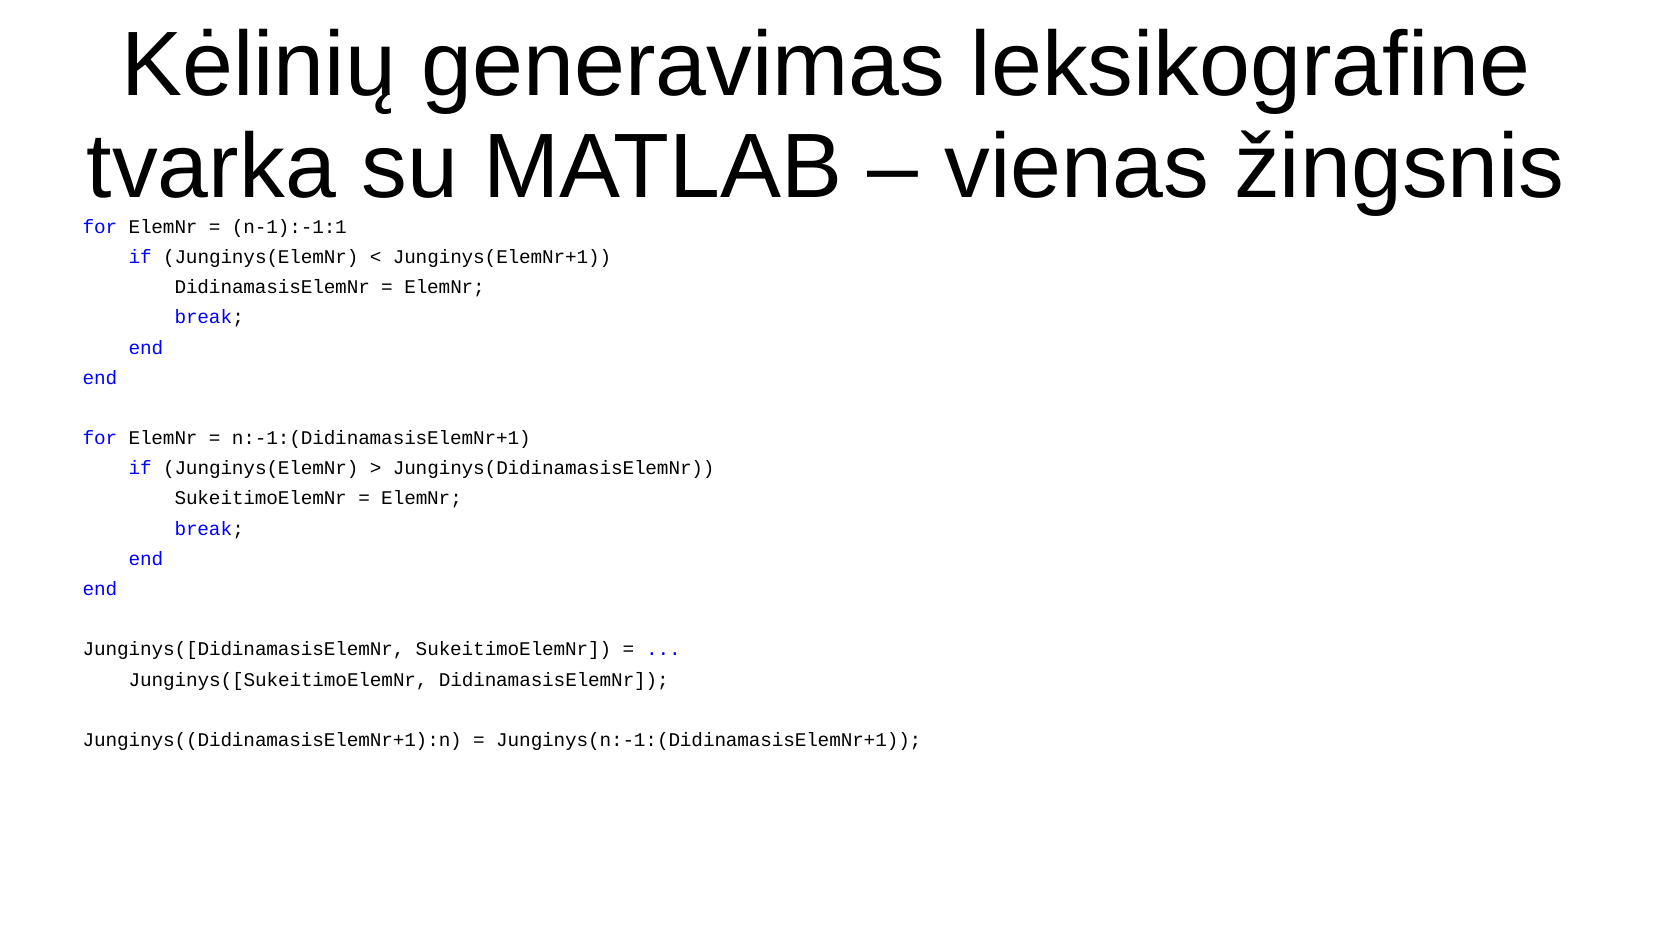

# Kėlinių generavimas leksikografine tvarka su MATLAB – vienas žingsnis
for ElemNr = (n-1):-1:1
 if (Junginys(ElemNr) < Junginys(ElemNr+1))
 DidinamasisElemNr = ElemNr;
 break;
 end
end
for ElemNr = n:-1:(DidinamasisElemNr+1)
 if (Junginys(ElemNr) > Junginys(DidinamasisElemNr))
 SukeitimoElemNr = ElemNr;
 break;
 end
end
Junginys([DidinamasisElemNr, SukeitimoElemNr]) = ...
 Junginys([SukeitimoElemNr, DidinamasisElemNr]);
Junginys((DidinamasisElemNr+1):n) = Junginys(n:-1:(DidinamasisElemNr+1));